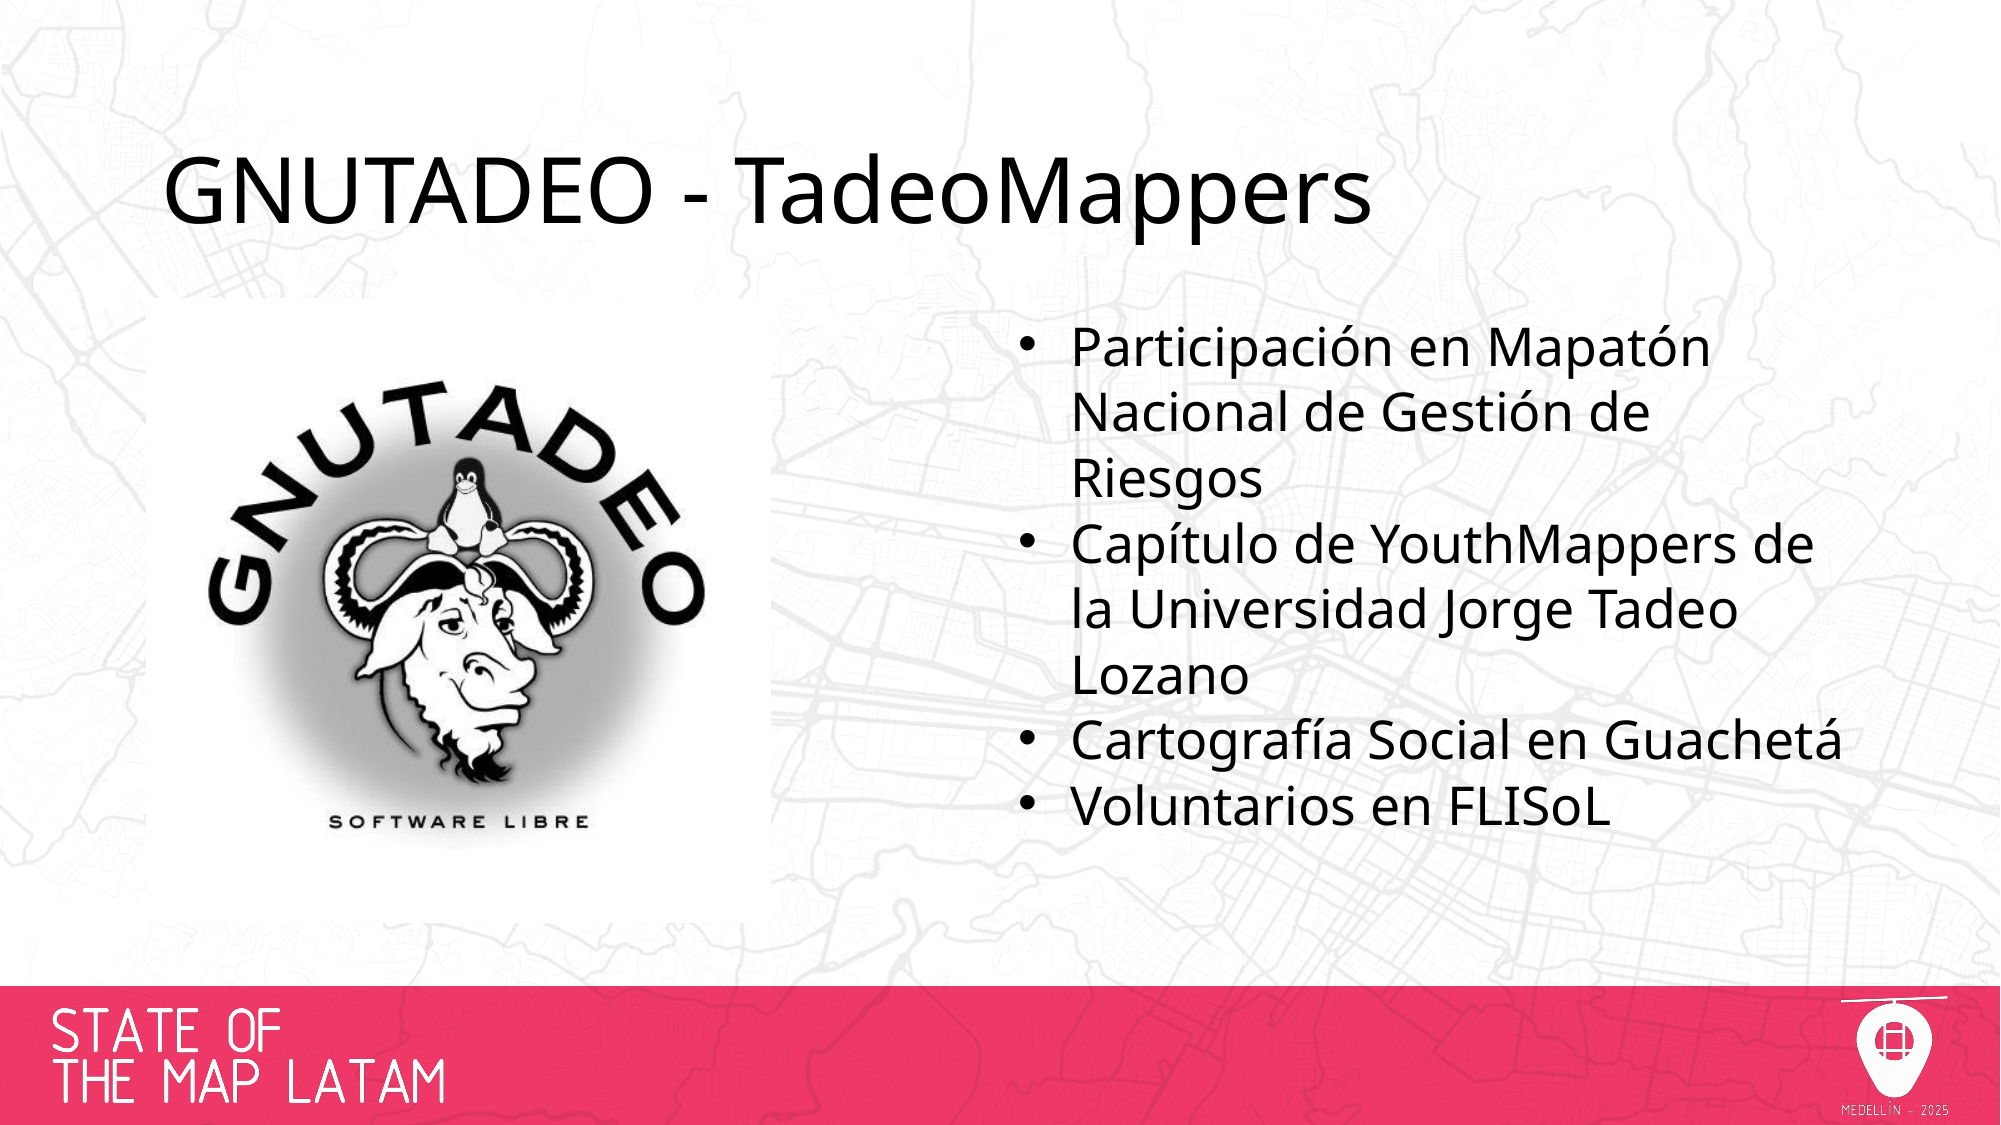

# GNUTADEO - TadeoMappers
Participación en Mapatón Nacional de Gestión de Riesgos
Capítulo de YouthMappers de la Universidad Jorge Tadeo Lozano
Cartografía Social en Guachetá
Voluntarios en FLISoL